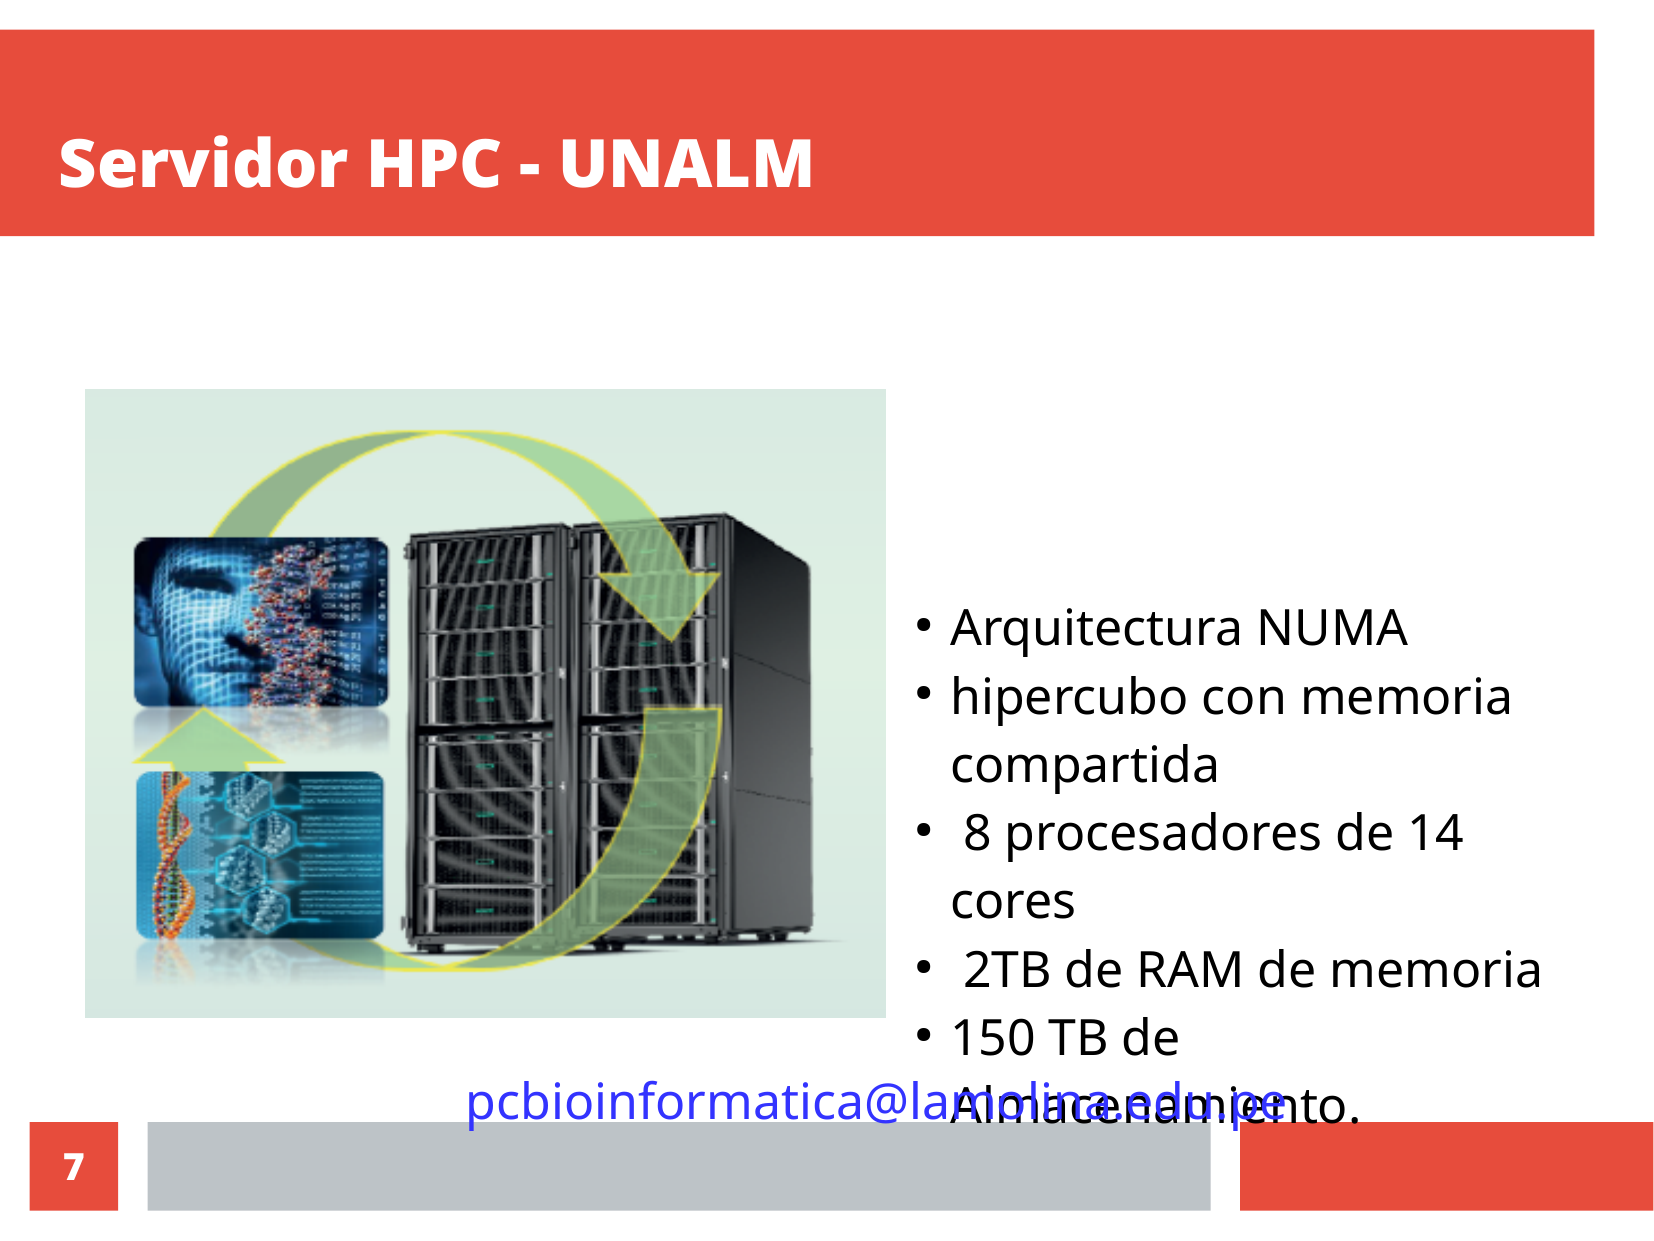

# Servidor HPC - UNALM
Arquitectura NUMA
hipercubo con memoria compartida
 8 procesadores de 14 cores
 2TB de RAM de memoria
150 TB de Almacenamiento.
hpcbioinformatica@lamolina.edu.pe
7